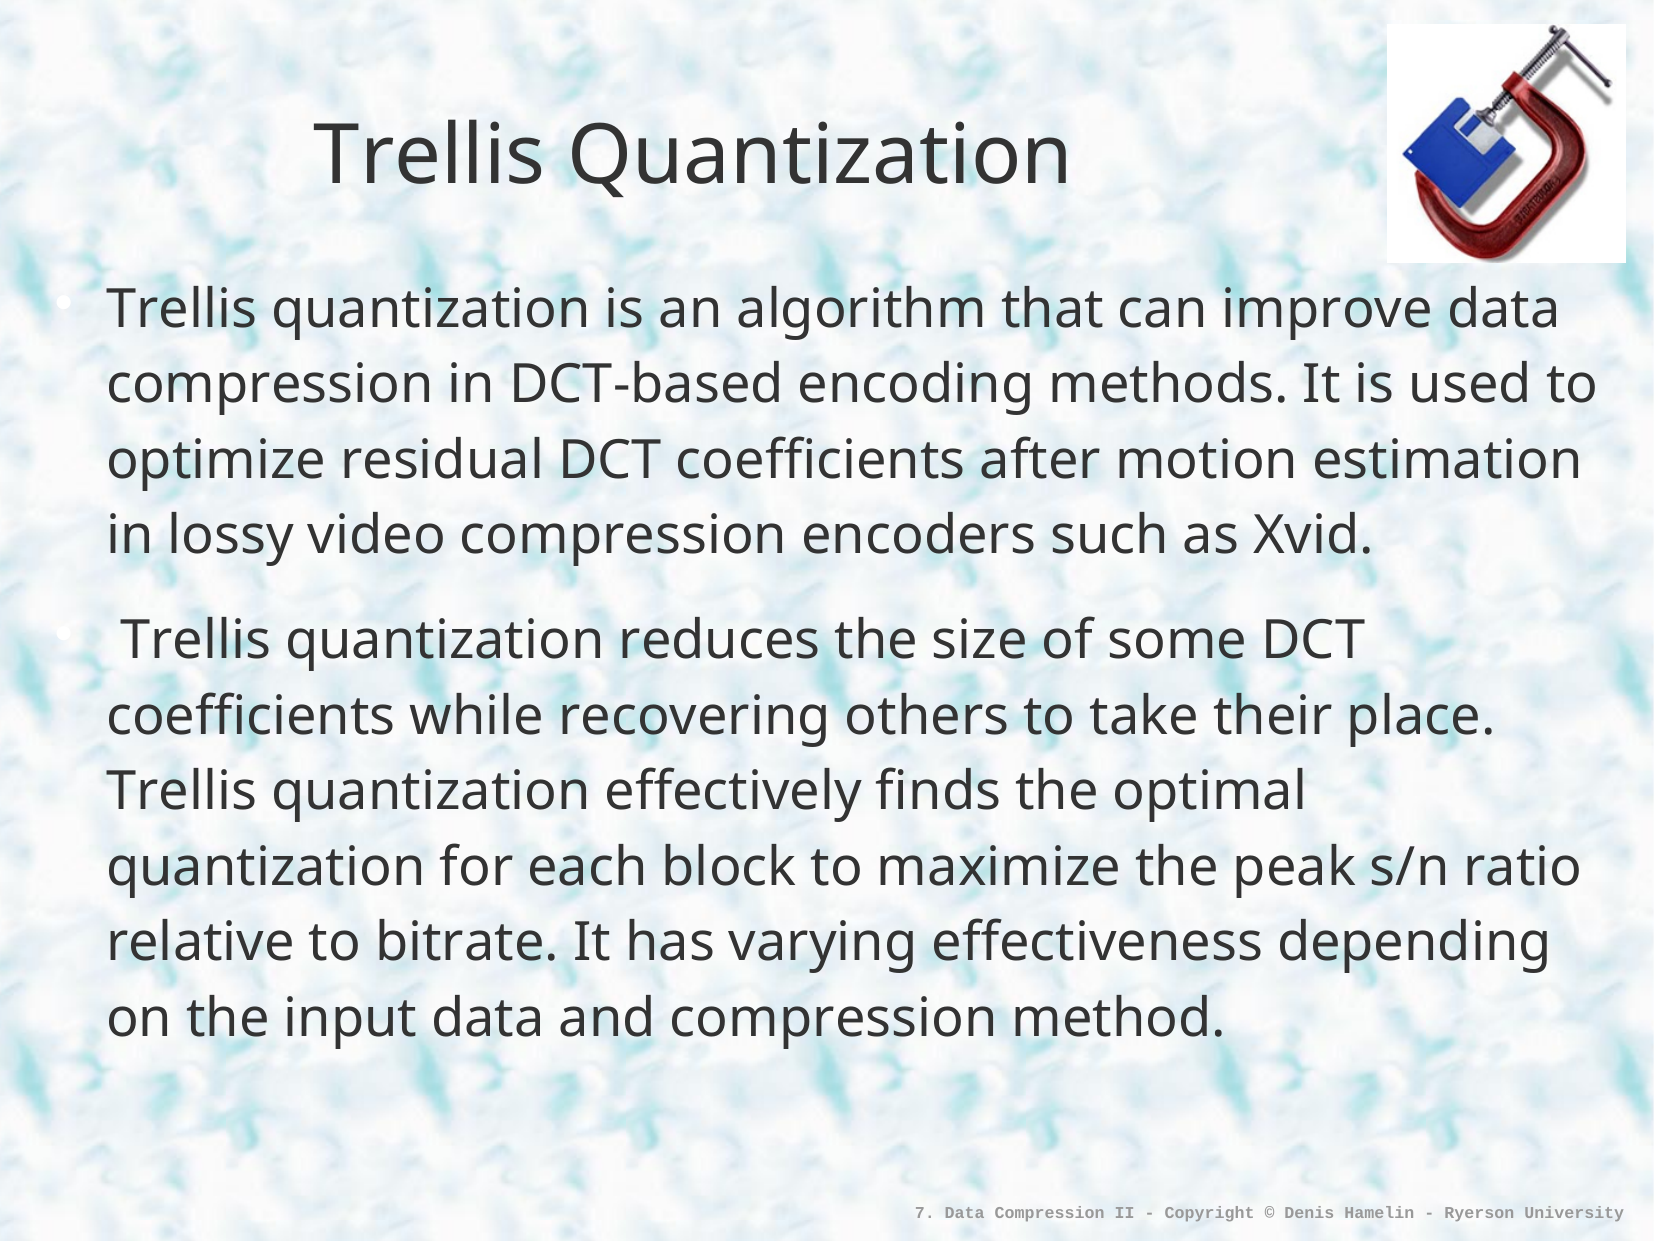

# Trellis Quantization
Trellis quantization is an algorithm that can improve data compression in DCT-based encoding methods. It is used to optimize residual DCT coefficients after motion estimation in lossy video compression encoders such as Xvid.
 Trellis quantization reduces the size of some DCT coefficients while recovering others to take their place. Trellis quantization effectively finds the optimal quantization for each block to maximize the peak s/n ratio relative to bitrate. It has varying effectiveness depending on the input data and compression method.